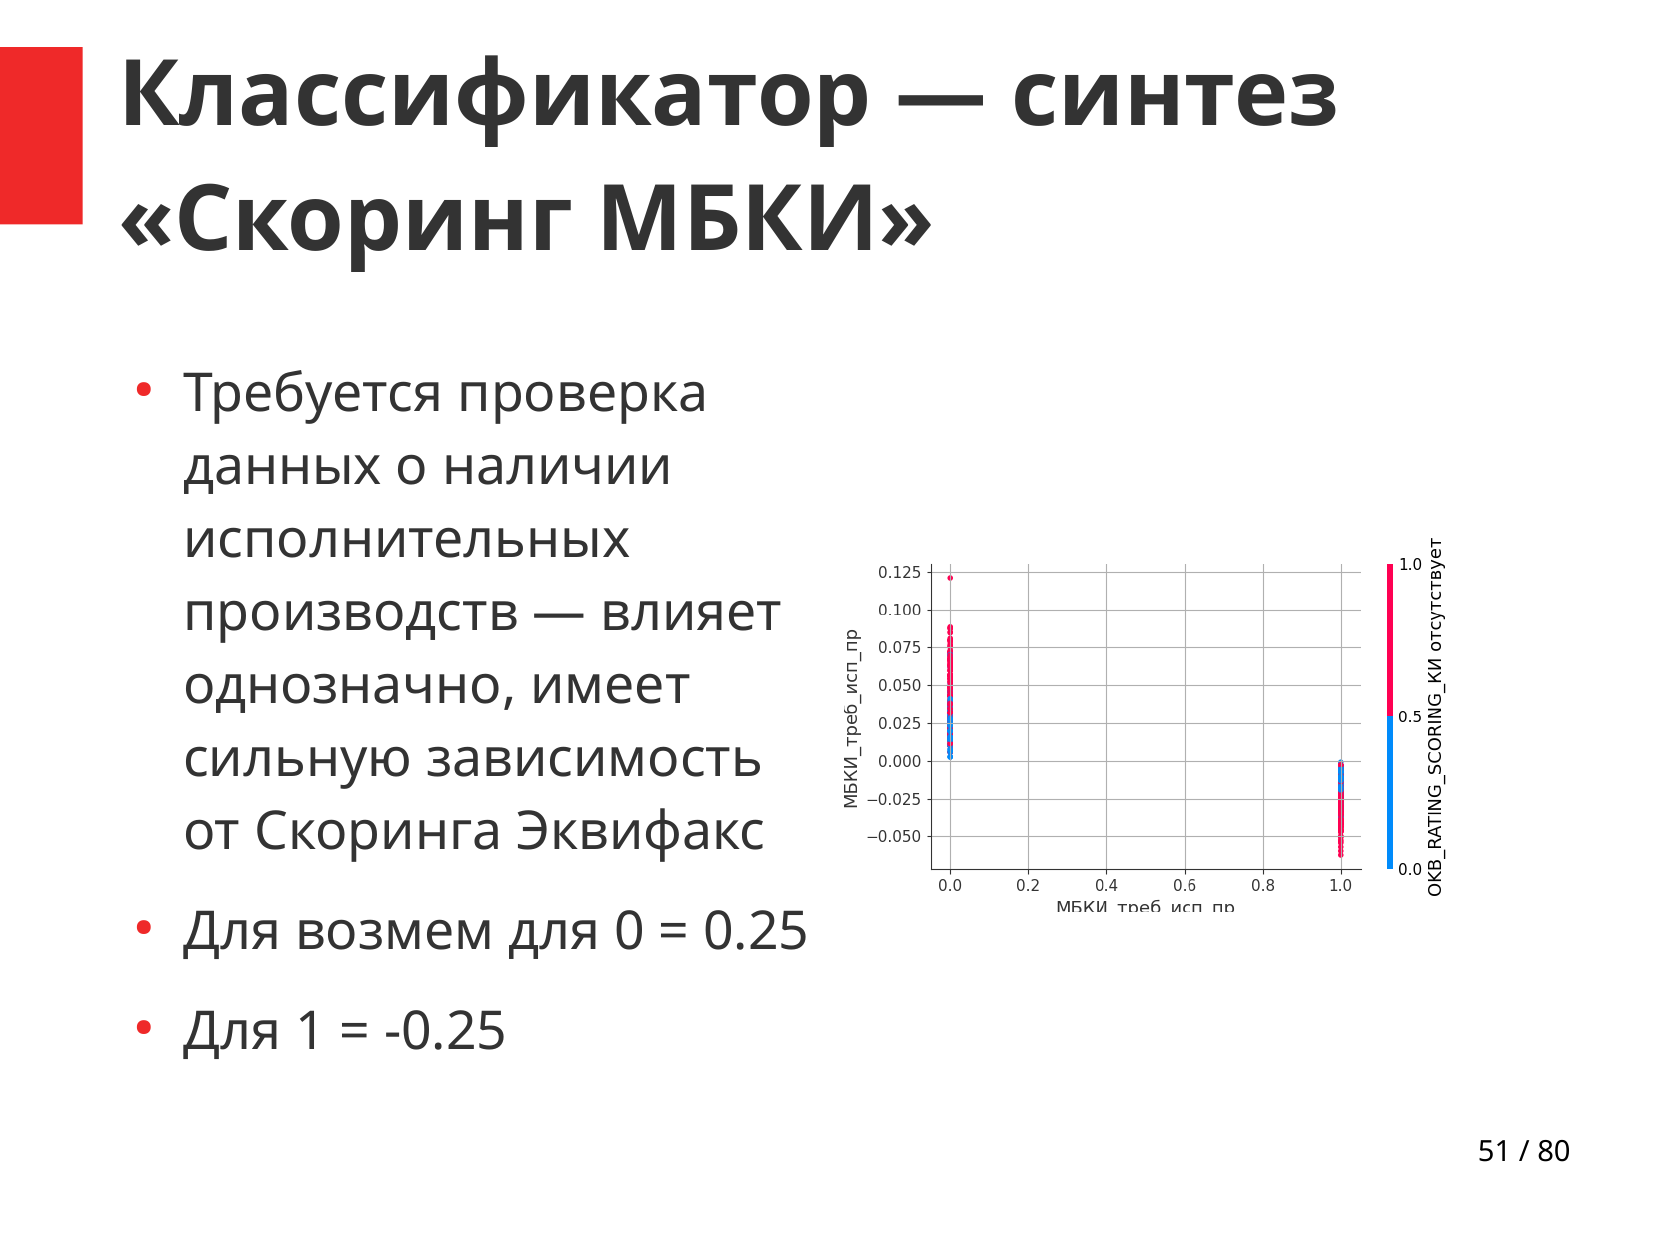

# Классификатор — синтез «Скоринг МБКИ»
Требуется проверка данных о наличии исполнительных производств — влияет однозначно, имеет сильную зависимость от Скоринга Эквифакс
Для возмем для 0 = 0.25
Для 1 = -0.25
51